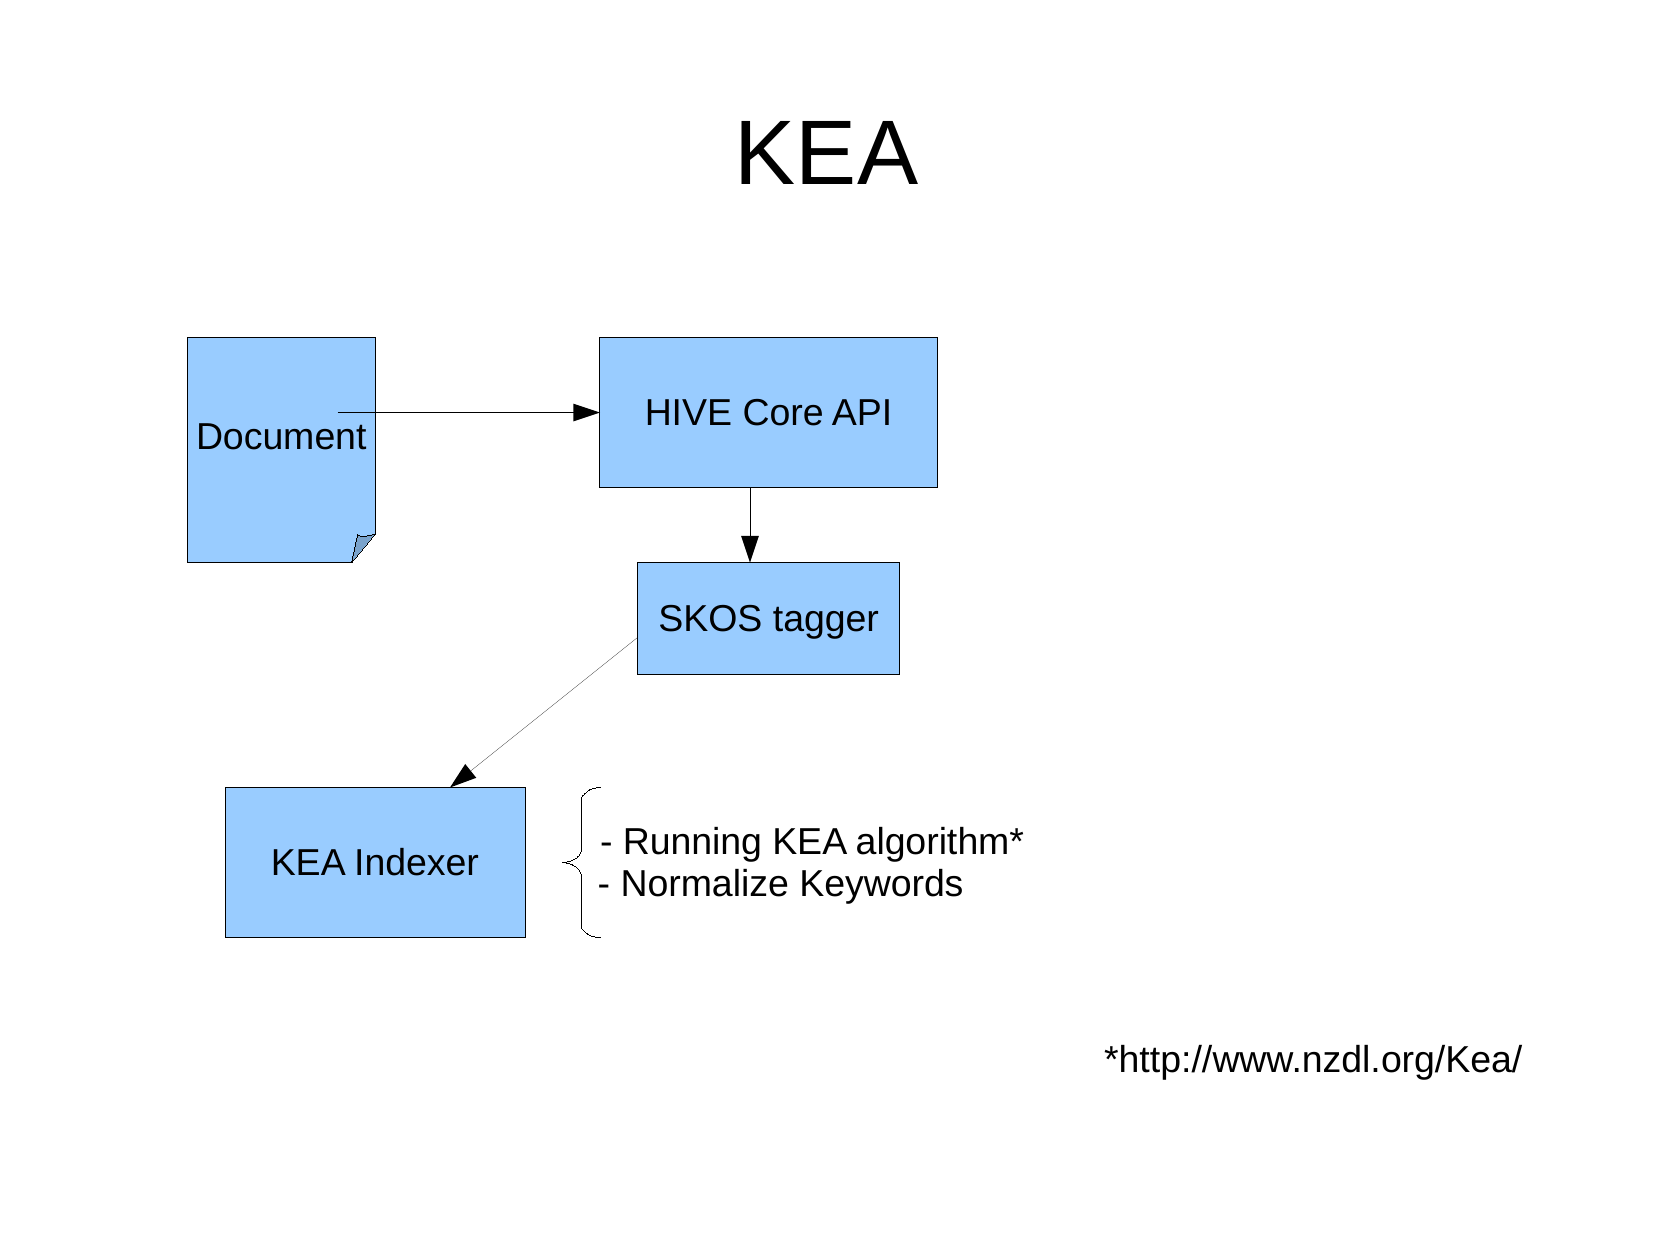

# KEA
Document
HIVE Core API
SKOS tagger
KEA Indexer
					 - Running KEA algorithm*
					- Normalize Keywords
*http://www.nzdl.org/Kea/